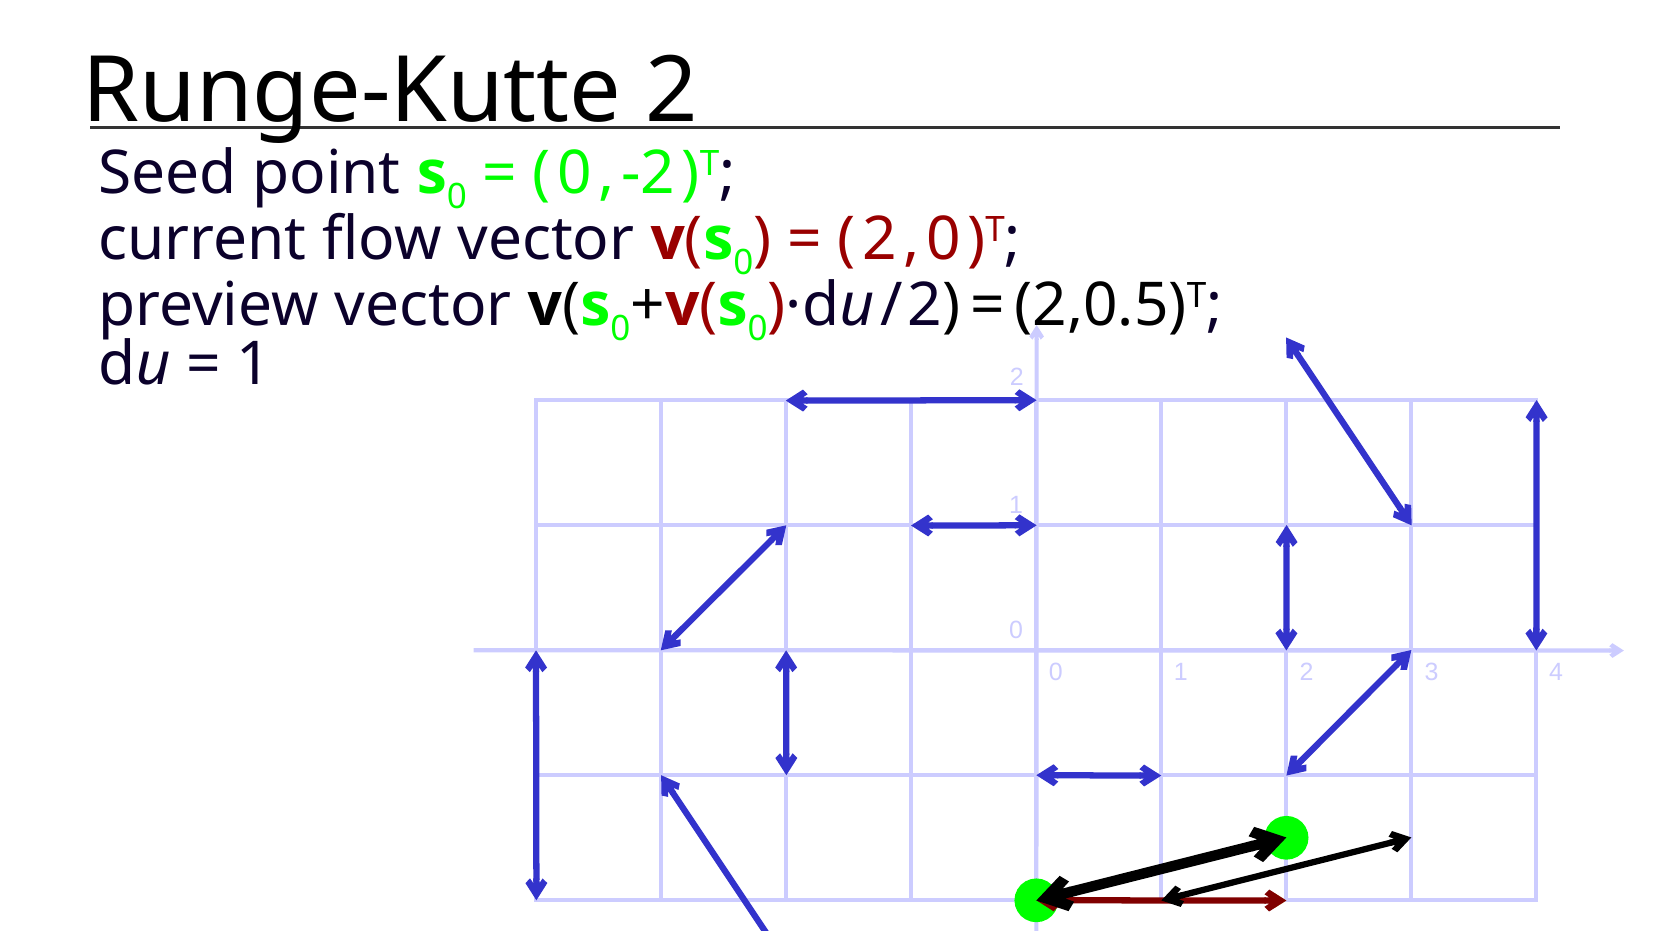

# Runge-Kutte 2
Seed point s0 = ( 0 , -2 )T;
current flow vector v(s0) = ( 2 , 0 )T;
preview vector v(s0+v(s0)·du / 2) = (2,0.5)T;
du = 1
2
1
0
0
1
2
3
4